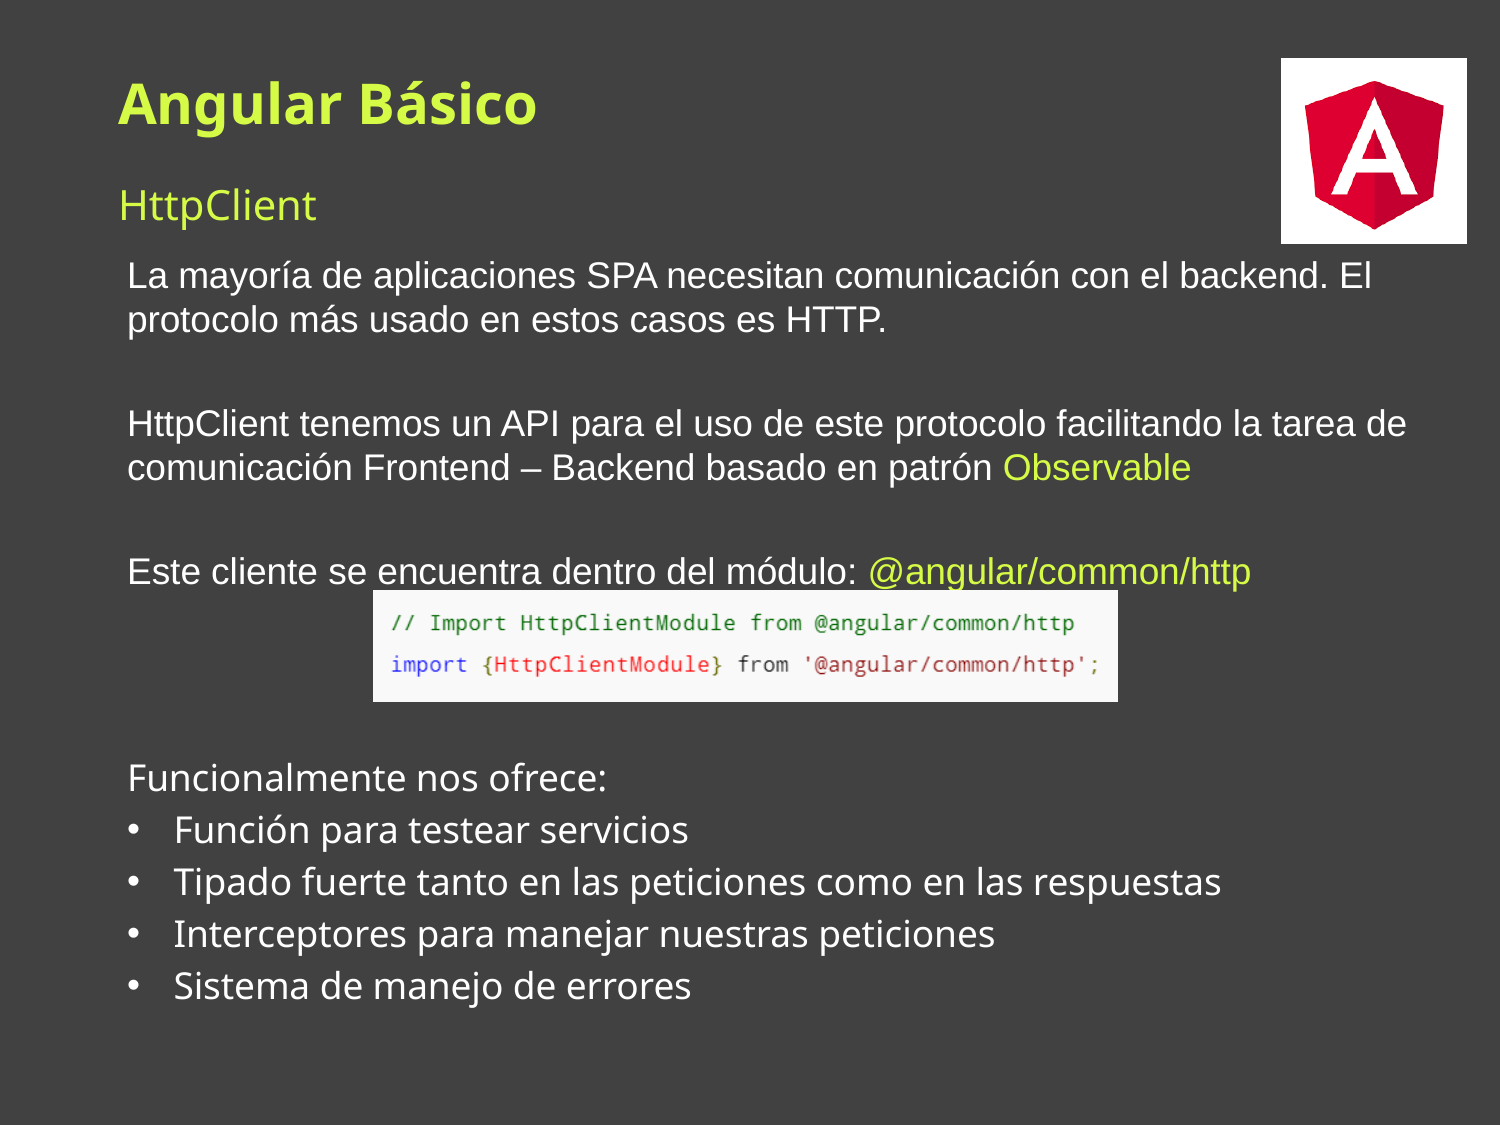

# Angular Básico
HttpClient
La mayoría de aplicaciones SPA necesitan comunicación con el backend. El protocolo más usado en estos casos es HTTP.
HttpClient tenemos un API para el uso de este protocolo facilitando la tarea de comunicación Frontend – Backend basado en patrón Observable
Este cliente se encuentra dentro del módulo: @angular/common/http
Funcionalmente nos ofrece:
Función para testear servicios
Tipado fuerte tanto en las peticiones como en las respuestas
Interceptores para manejar nuestras peticiones
Sistema de manejo de errores